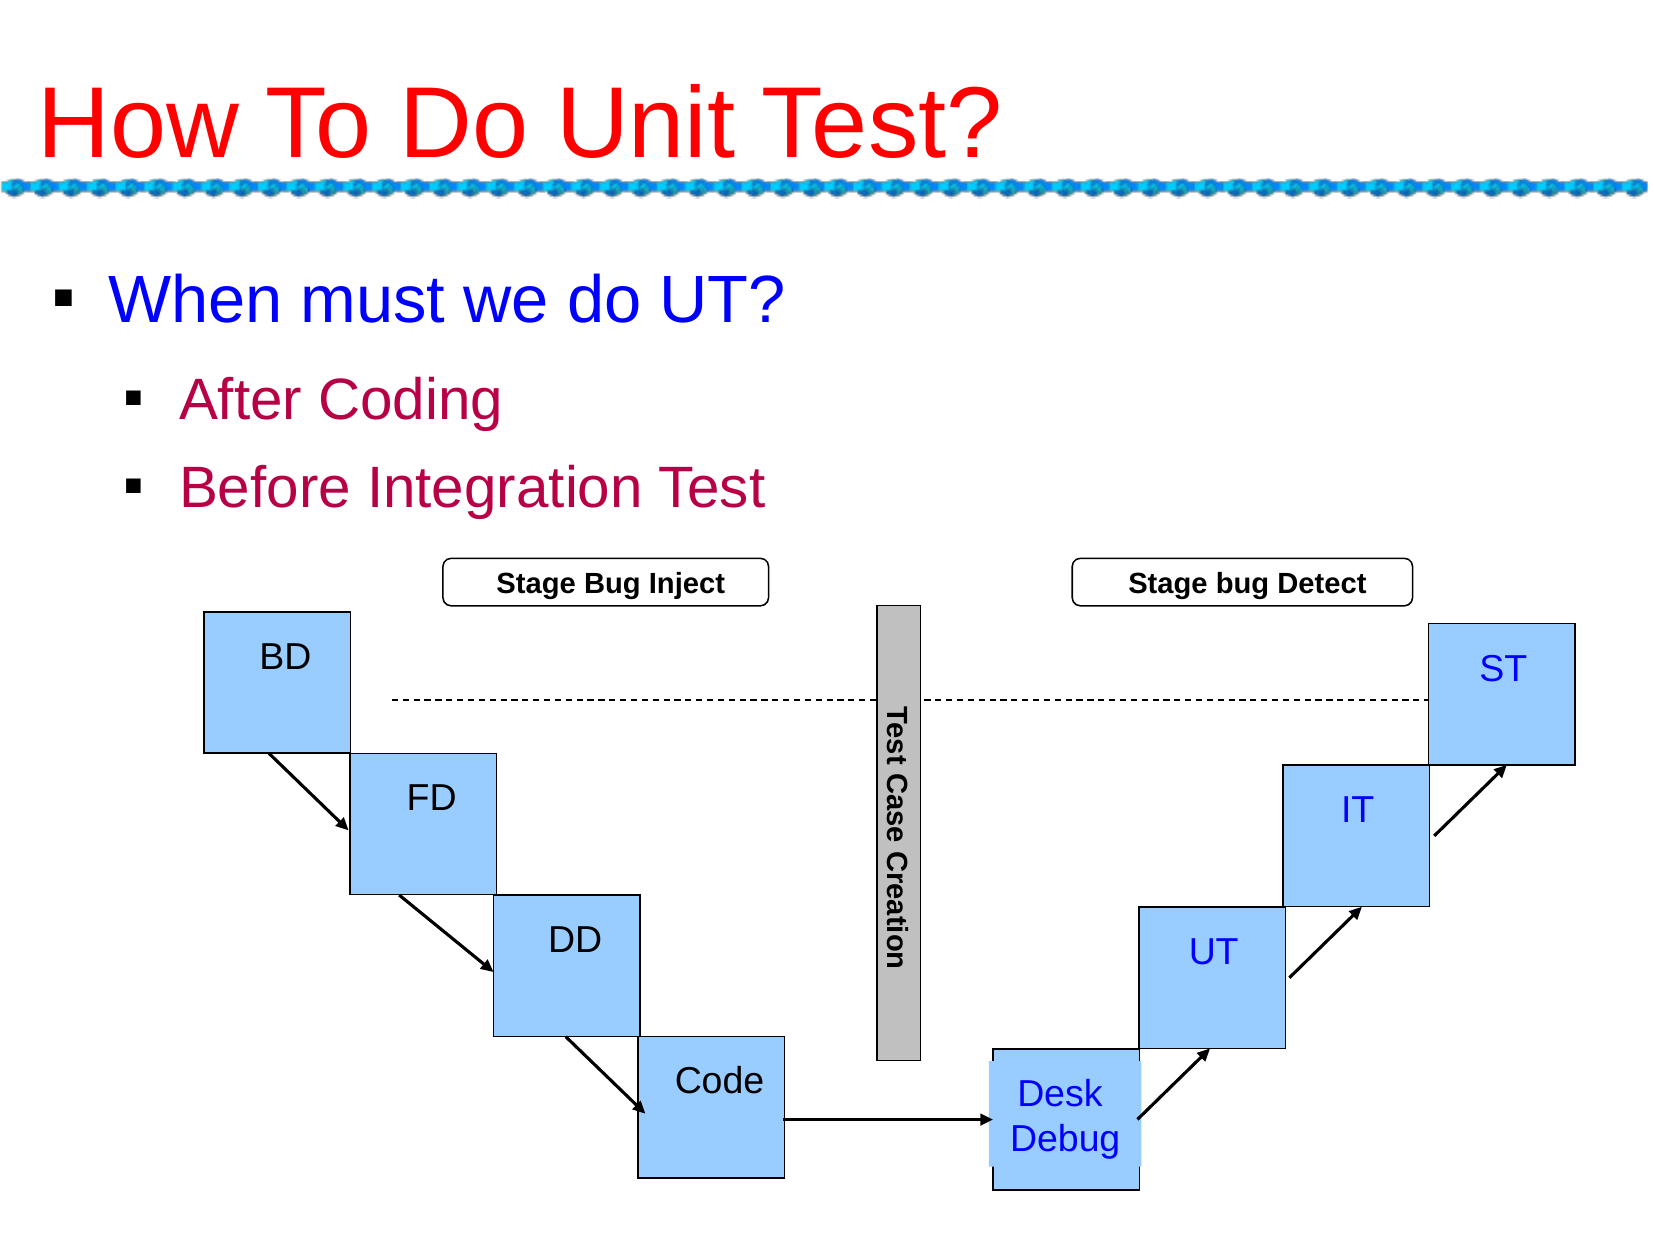

# How To Do Unit Test?
When must we do UT?
After Coding
Before Integration Test
Stage Bug Inject
Stage bug Detect
BD
ST
FD
IT
Test Case Creation
DD
UT
Code
Desk
Debug